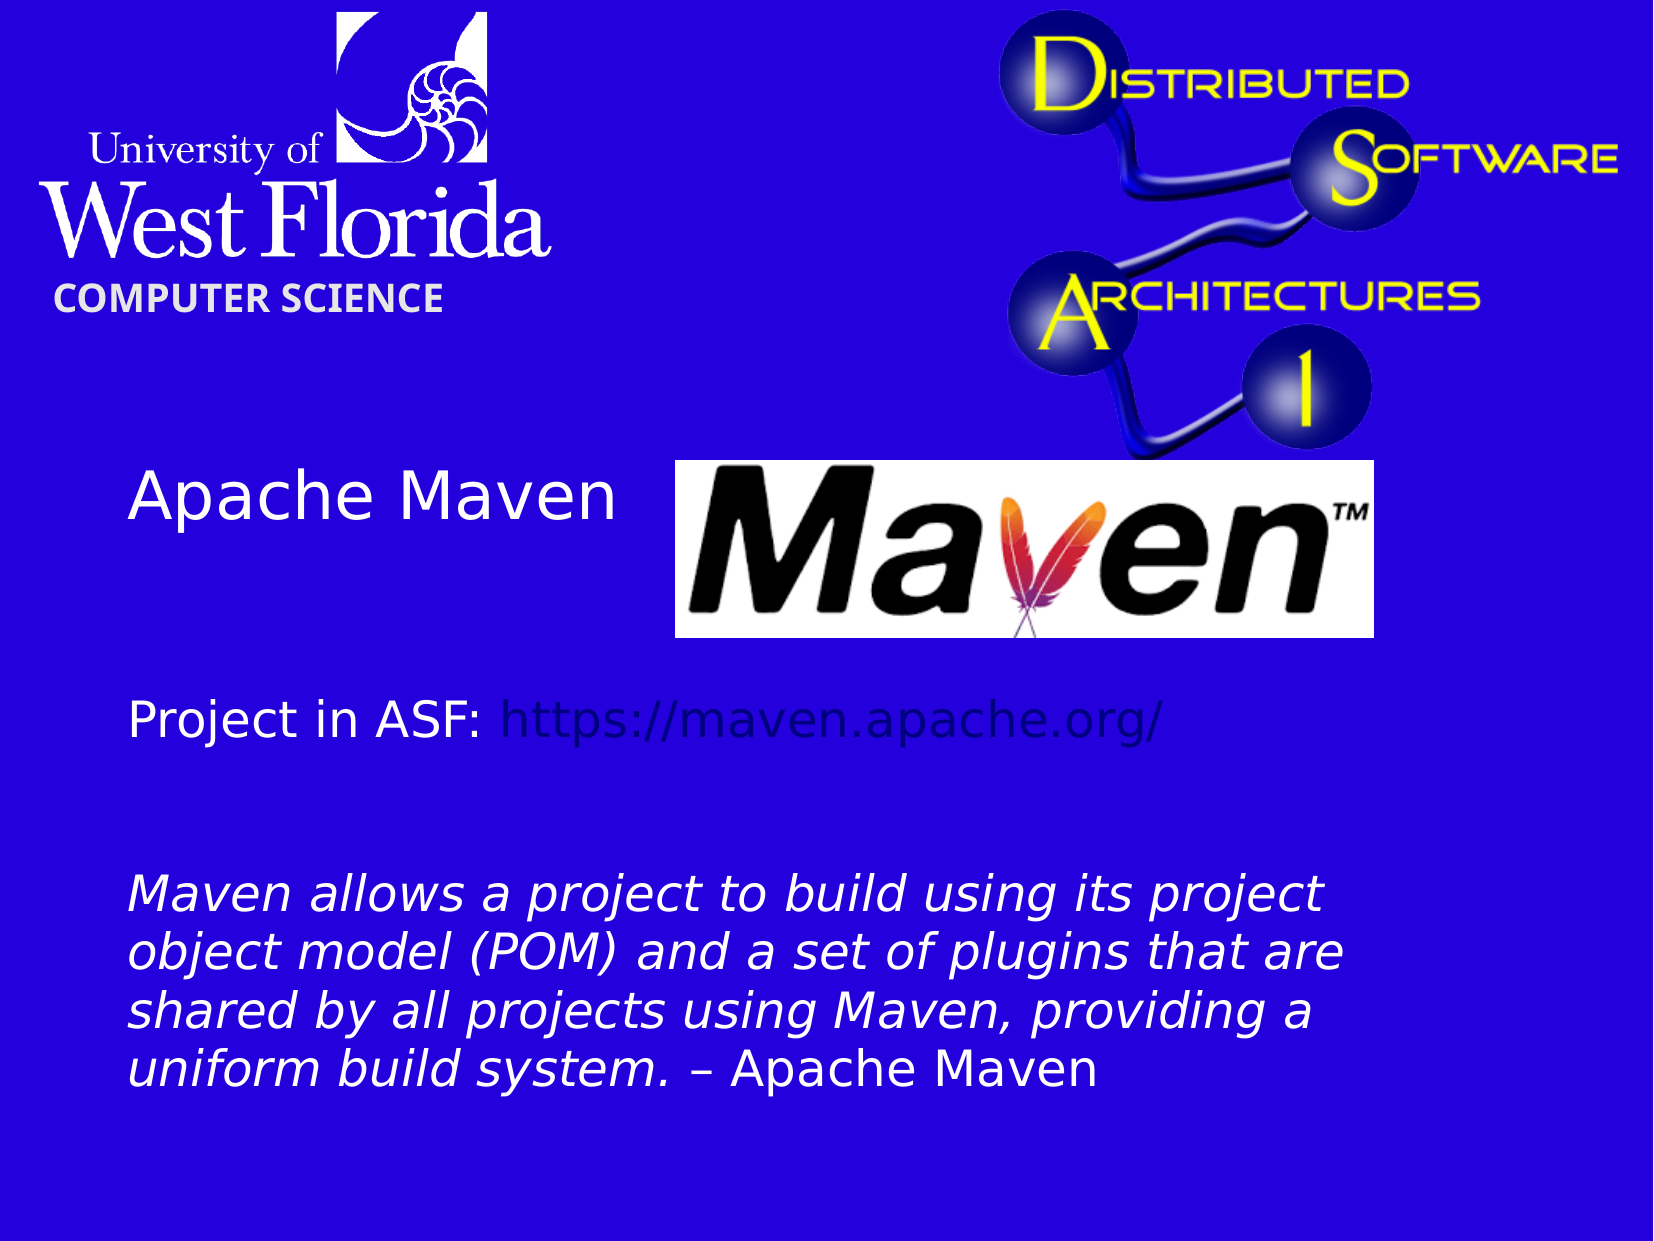

COMPUTER SCIENCE
Apache Maven
Project in ASF: https://maven.apache.org/
Maven allows a project to build using its project object model (POM) and a set of plugins that are shared by all projects using Maven, providing a uniform build system. – Apache Maven